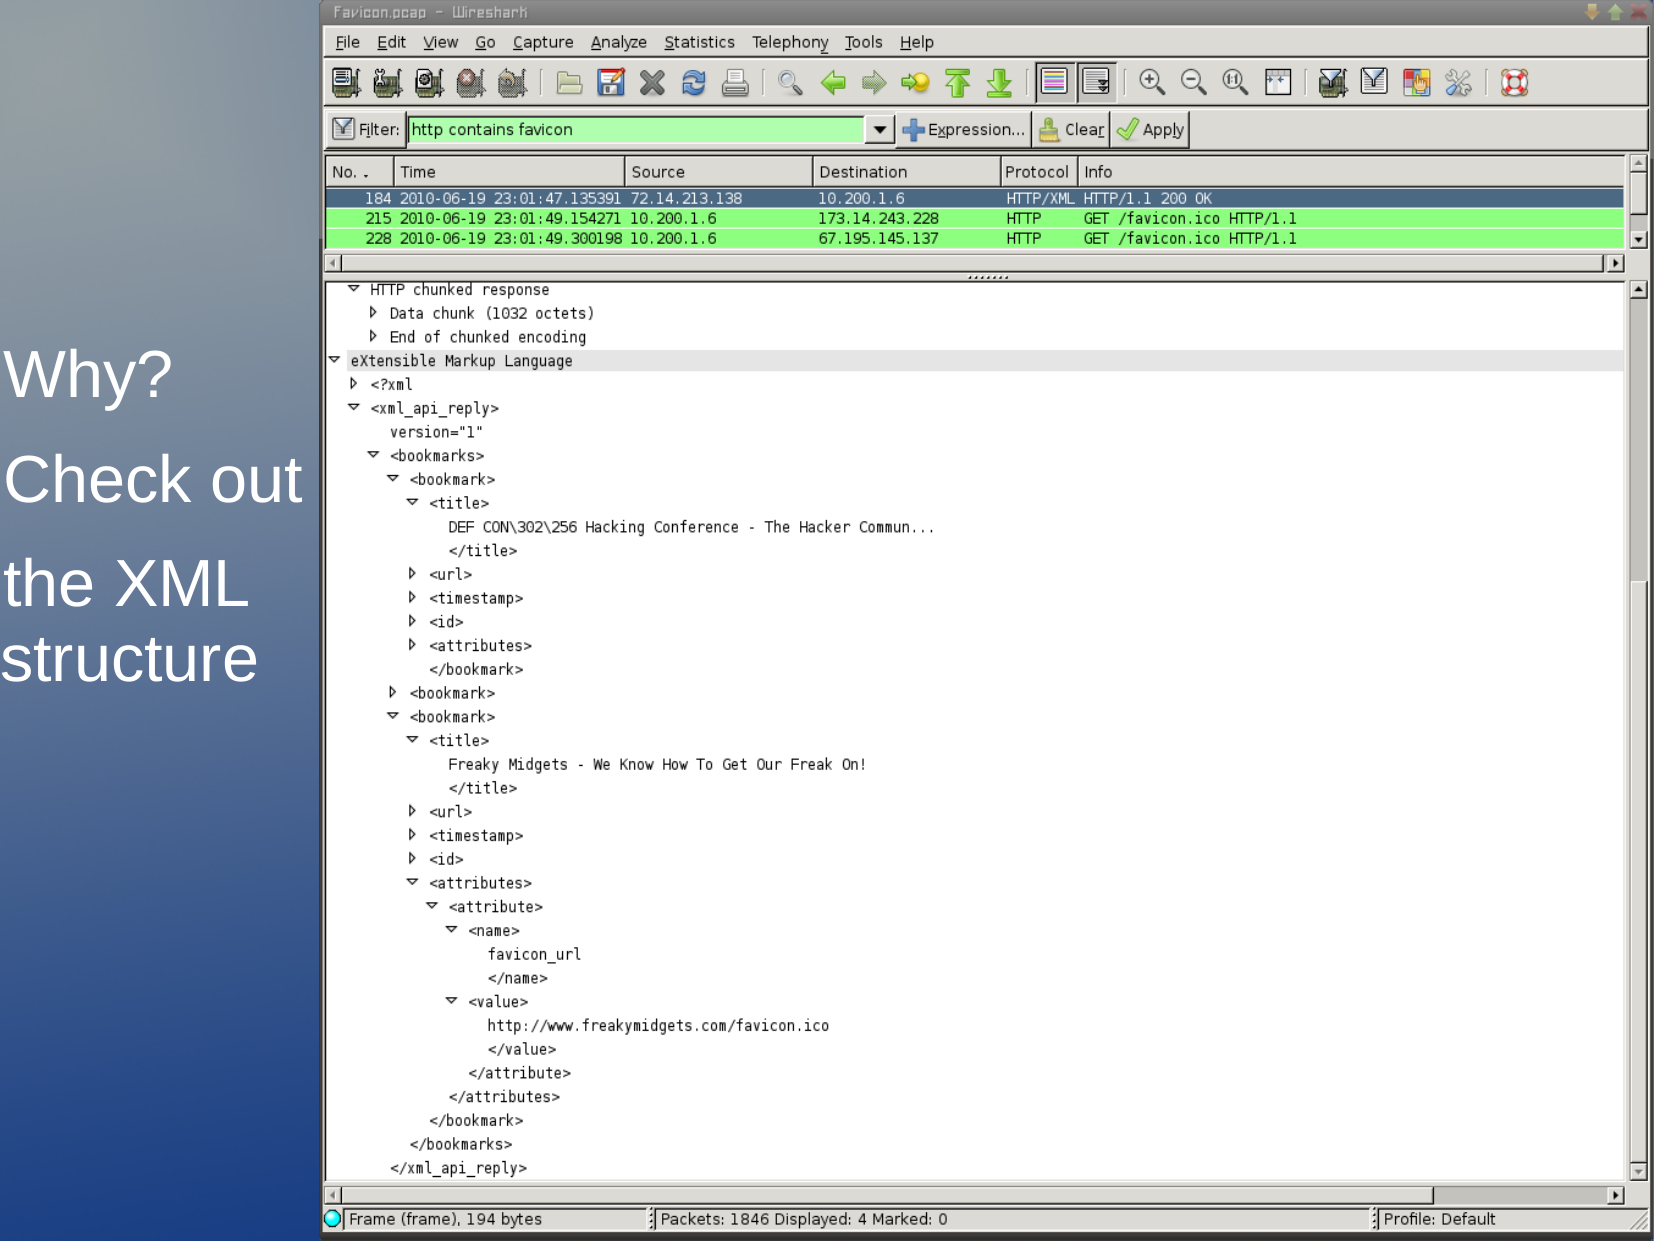

# Why?
Check out
the XML structure